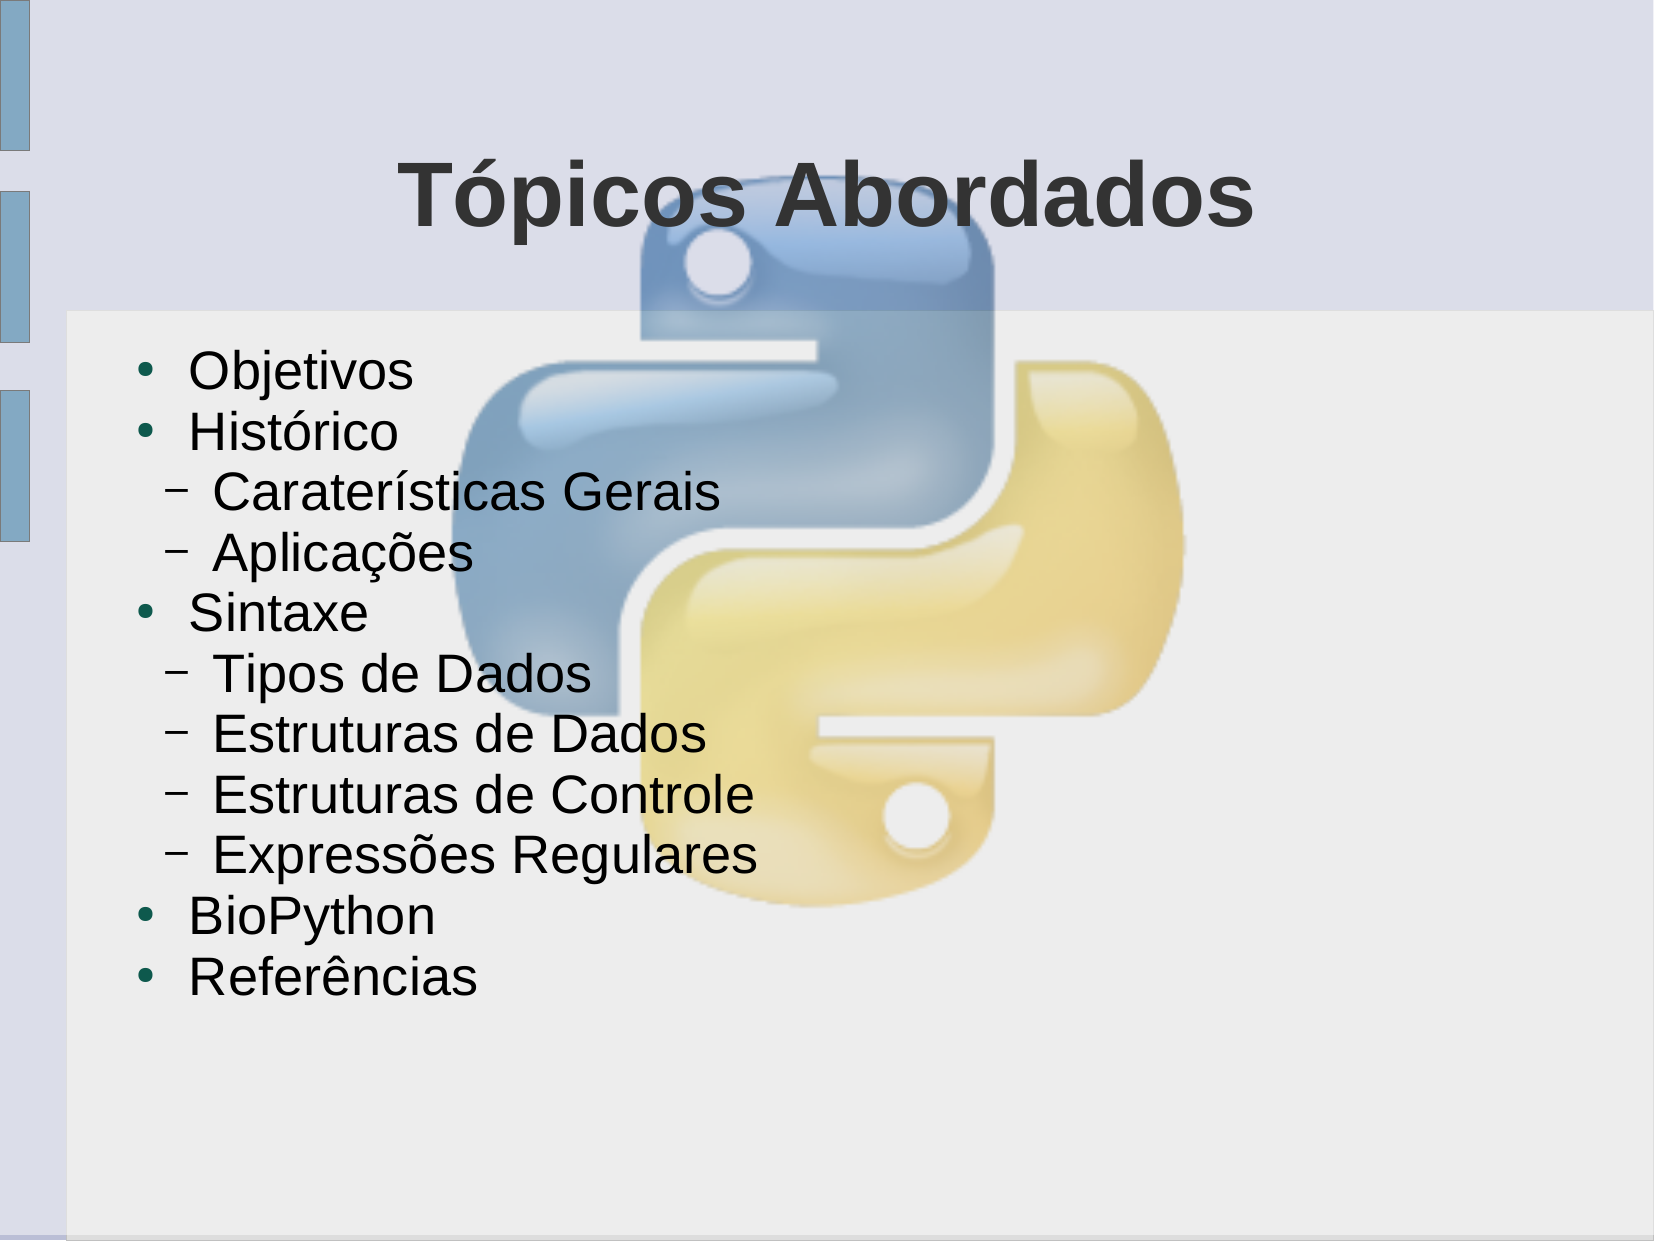

# Tópicos Abordados
Objetivos
Histórico
Caraterísticas Gerais
Aplicações
Sintaxe
Tipos de Dados
Estruturas de Dados
Estruturas de Controle
Expressões Regulares
BioPython
Referências